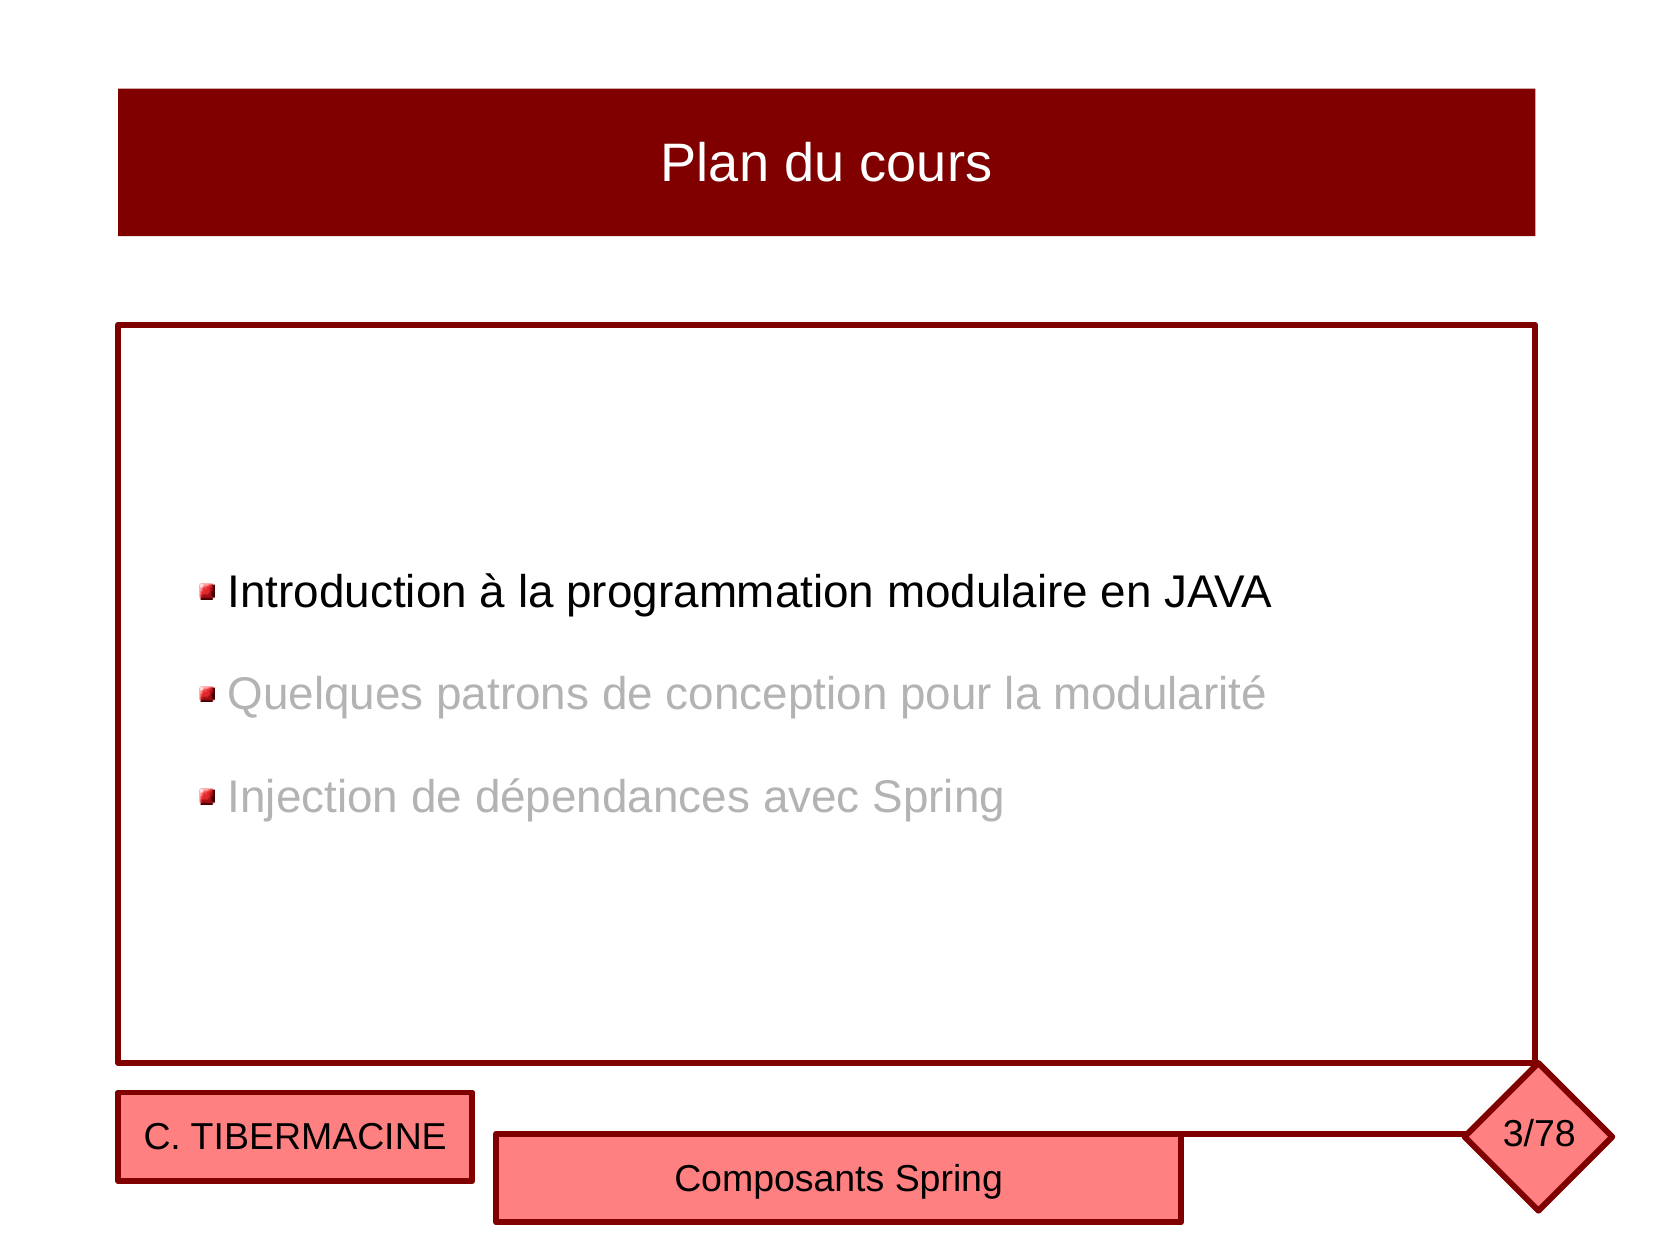

Plan du cours
 Introduction à la programmation modulaire en JAVA
 Quelques patrons de conception pour la modularité
 Injection de dépendances avec Spring
C. TIBERMACINE
Composants Spring